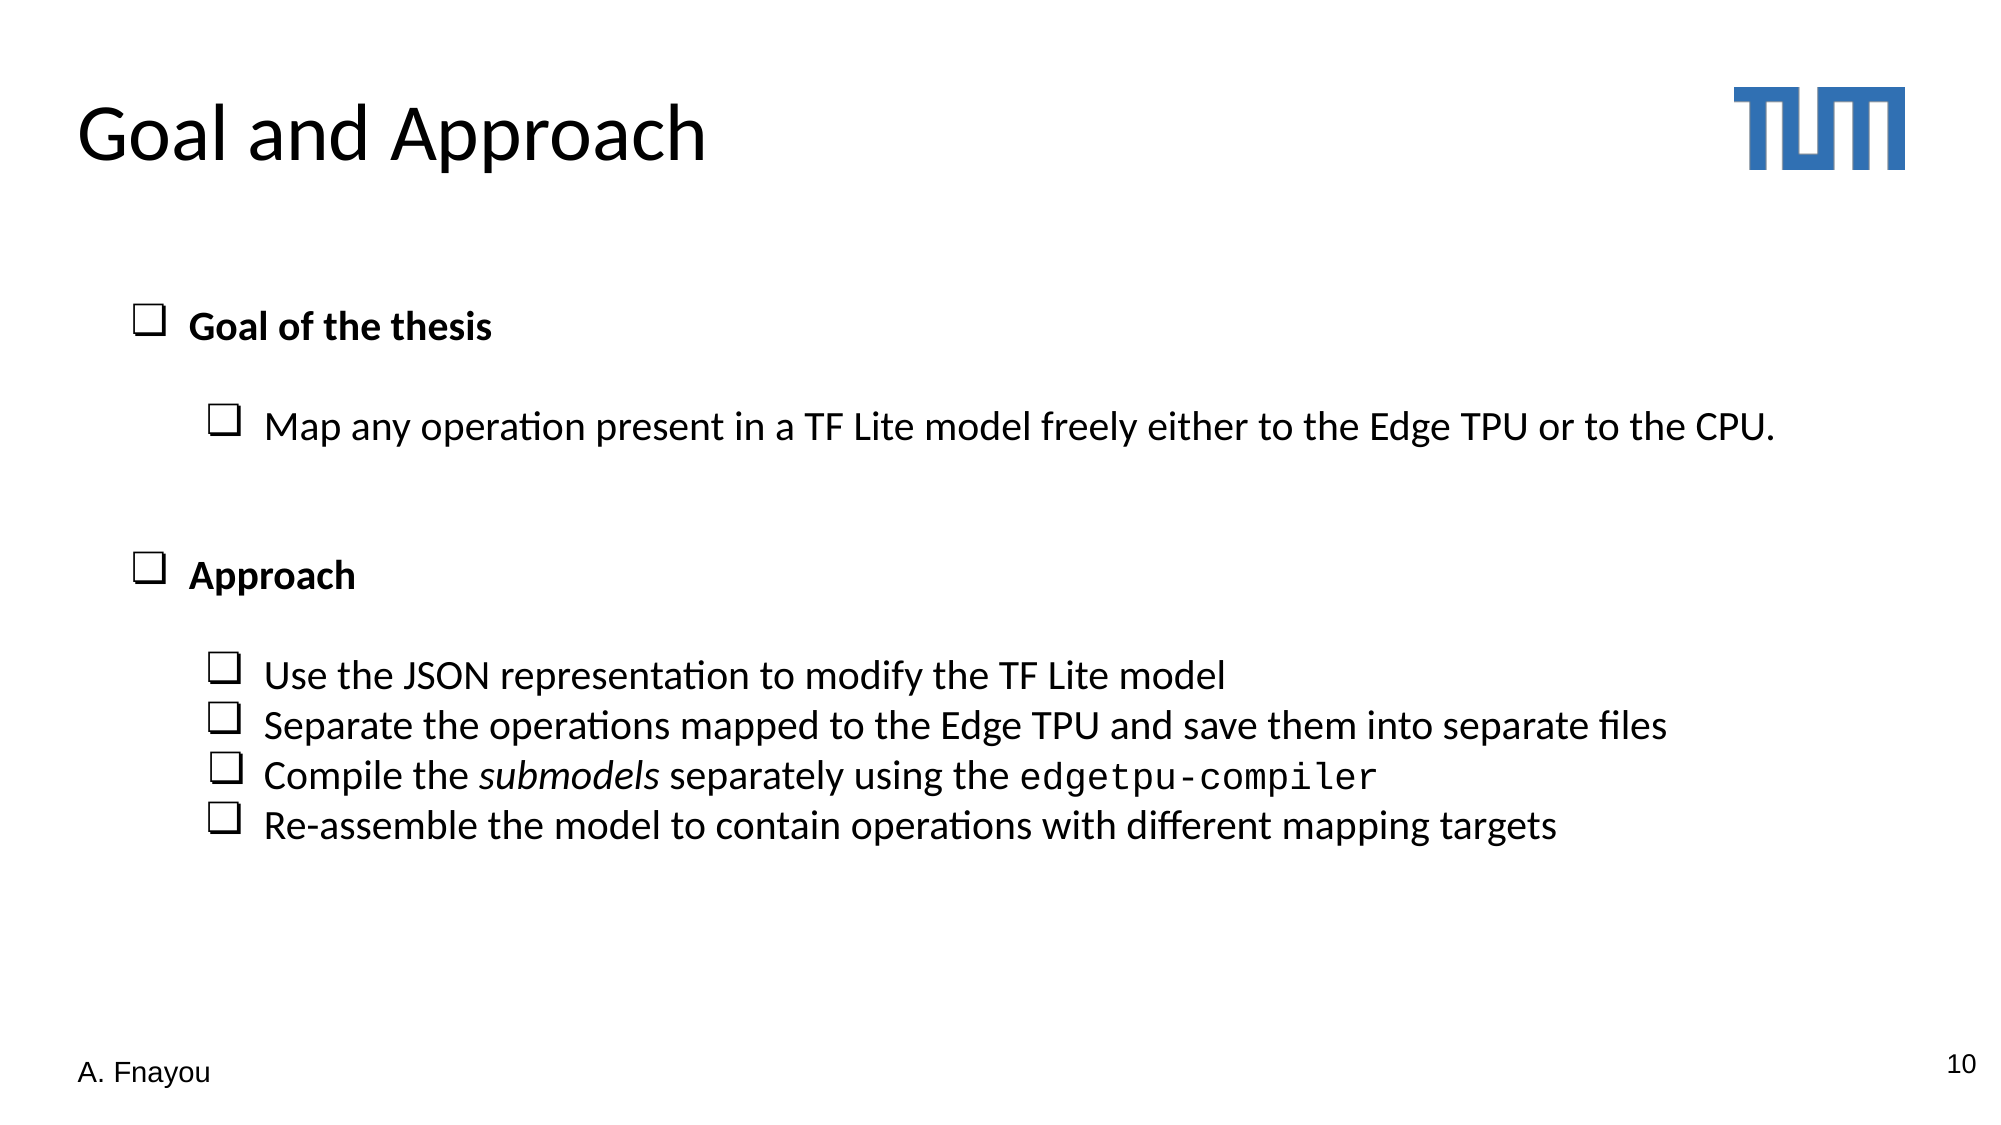

Goal and Approach
Goal of the thesis
Map any operation present in a TF Lite model freely either to the Edge TPU or to the CPU.
Approach
Use the JSON representation to modify the TF Lite model
Separate the operations mapped to the Edge TPU and save them into separate files
Compile the submodels separately using the edgetpu-compiler
Re-assemble the model to contain operations with different mapping targets
A. Fnayou